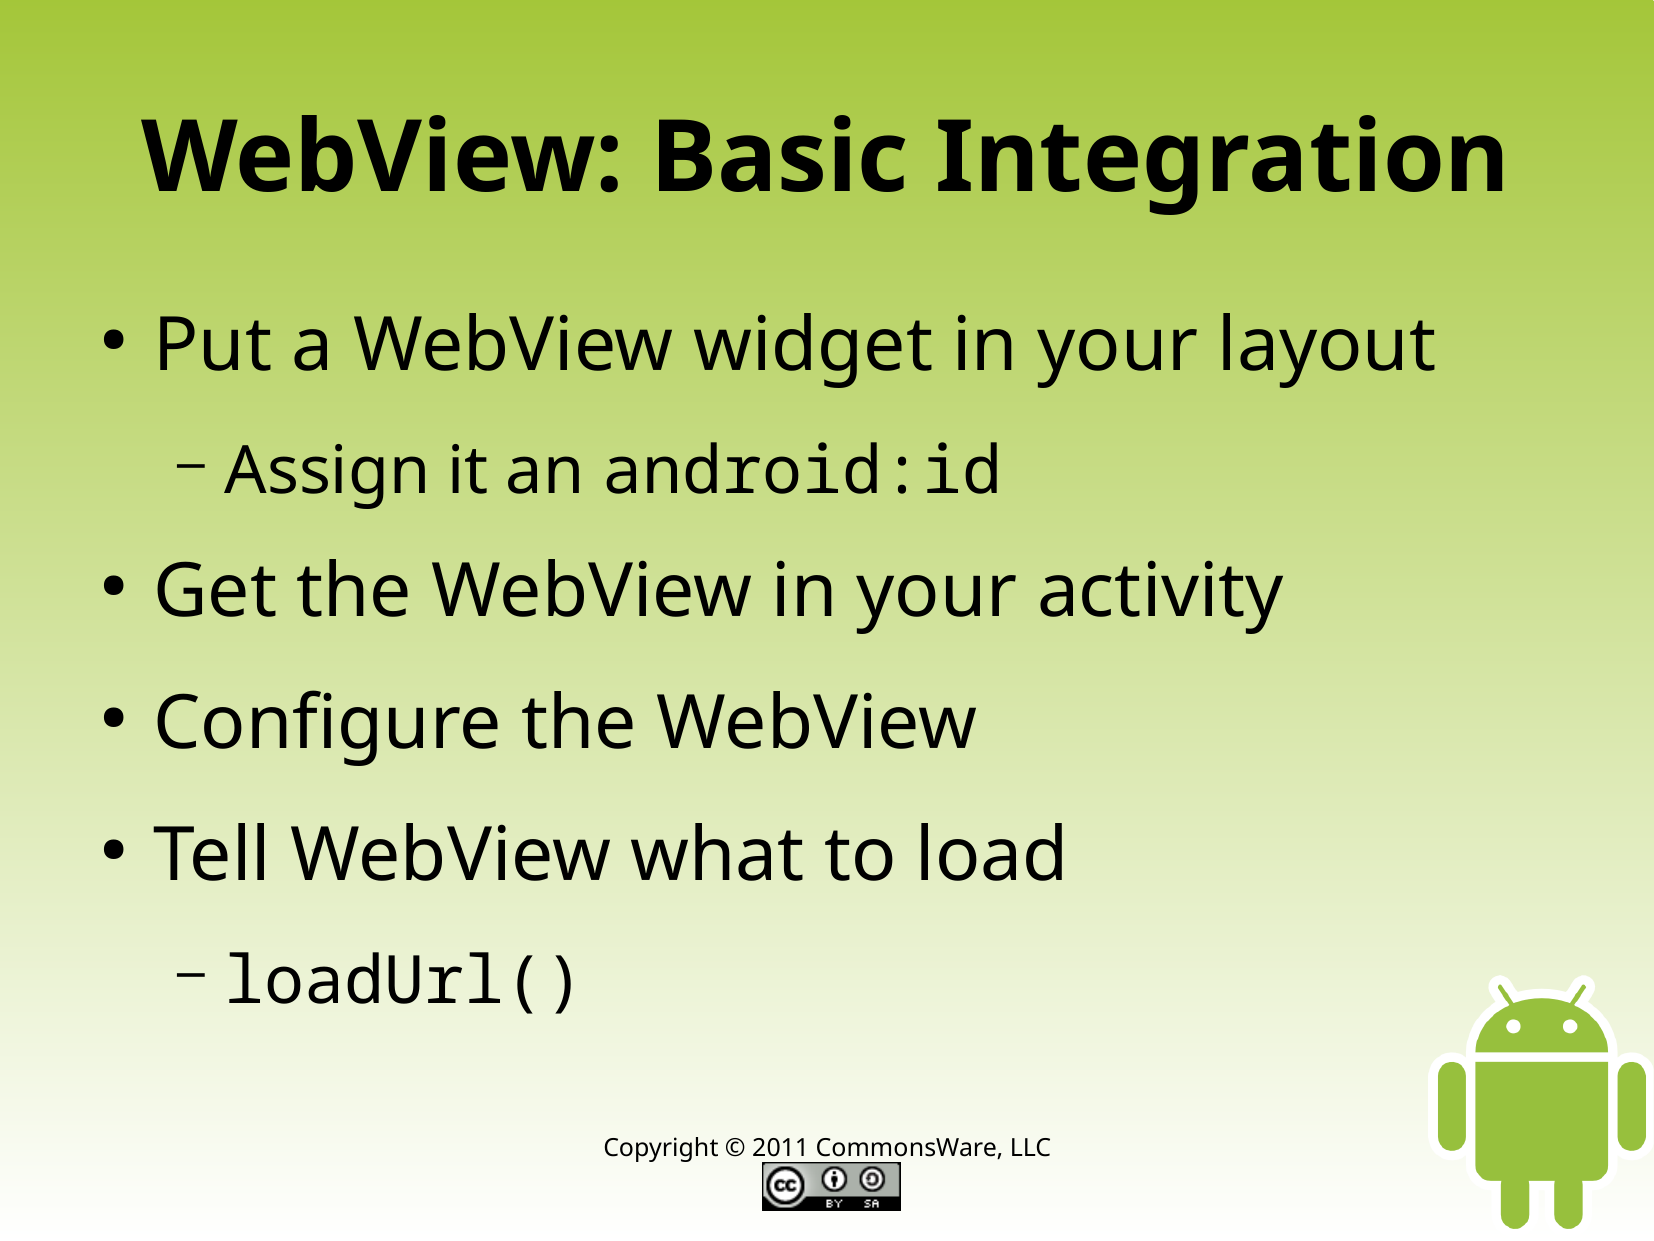

# WebView: Basic Integration
Put a WebView widget in your layout
Assign it an android:id
Get the WebView in your activity
Configure the WebView
Tell WebView what to load
loadUrl()